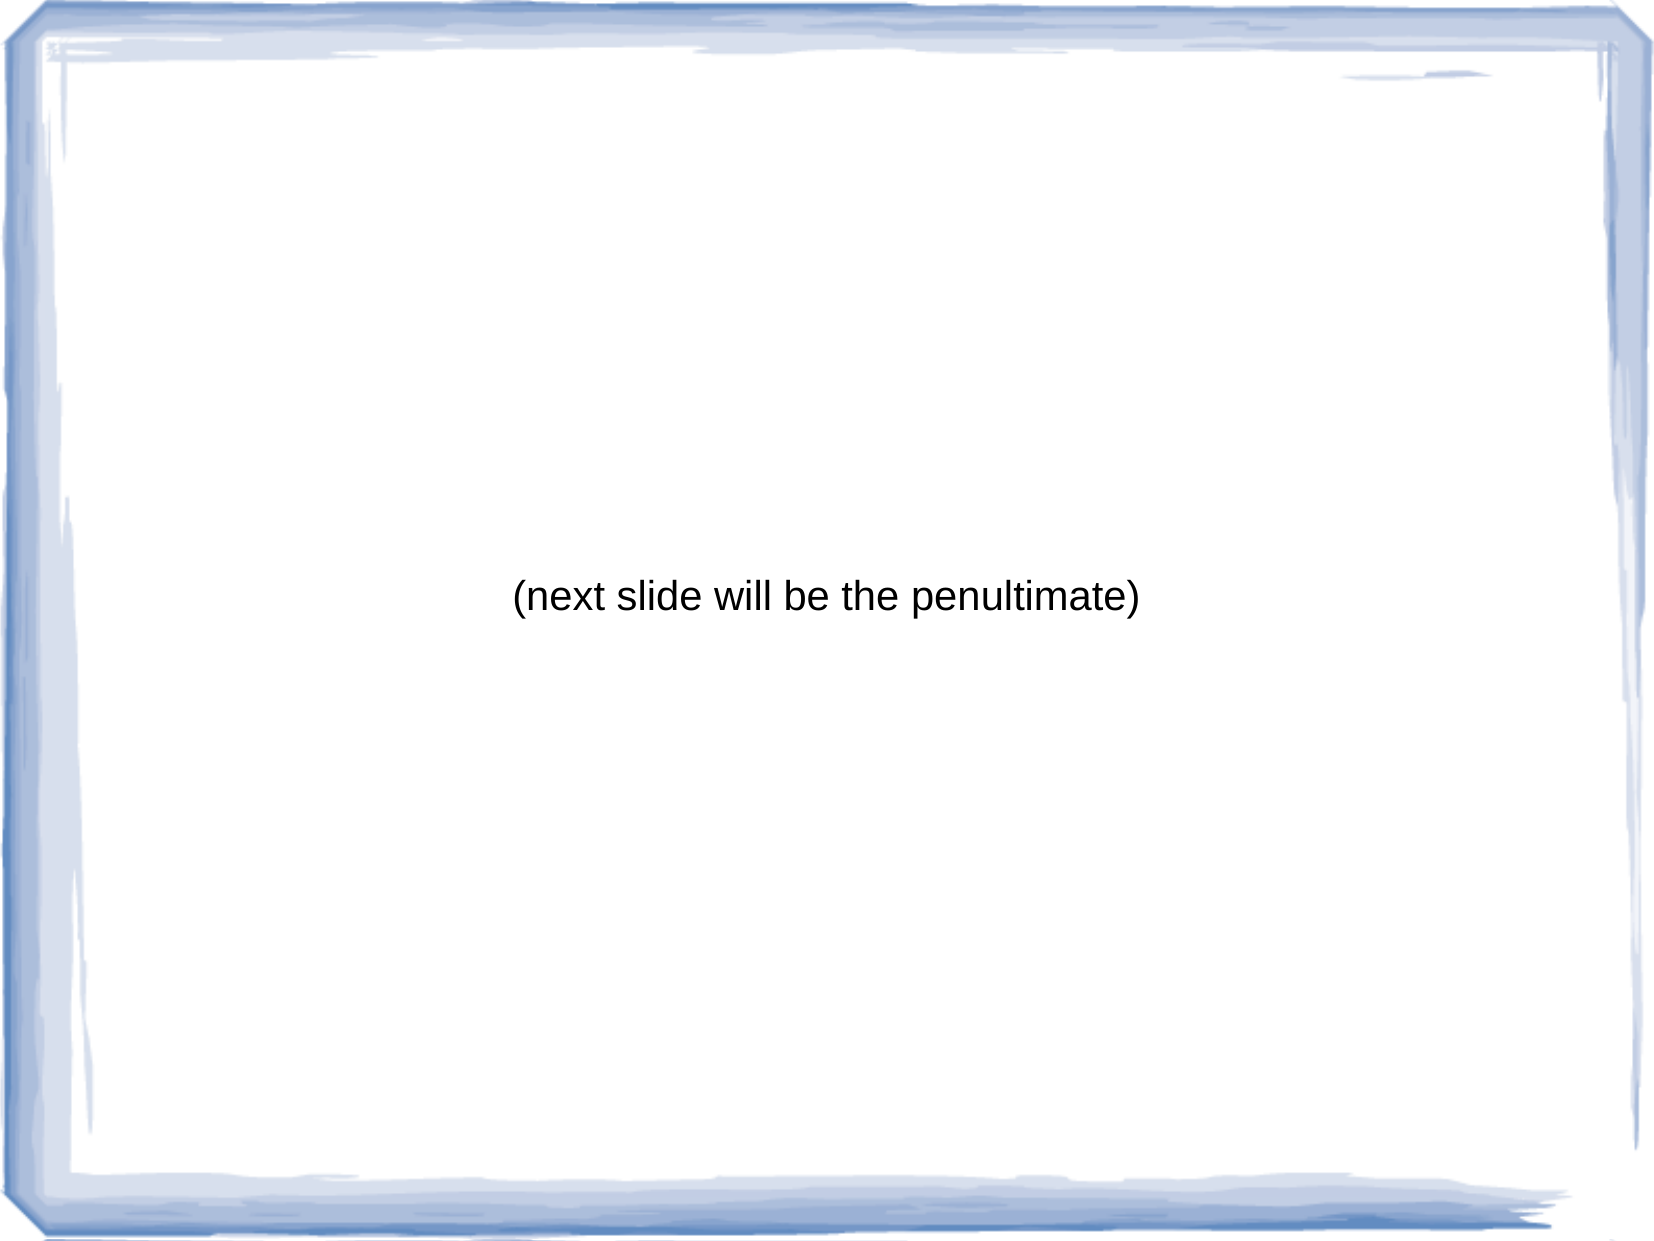

# (next slide will be the penultimate)